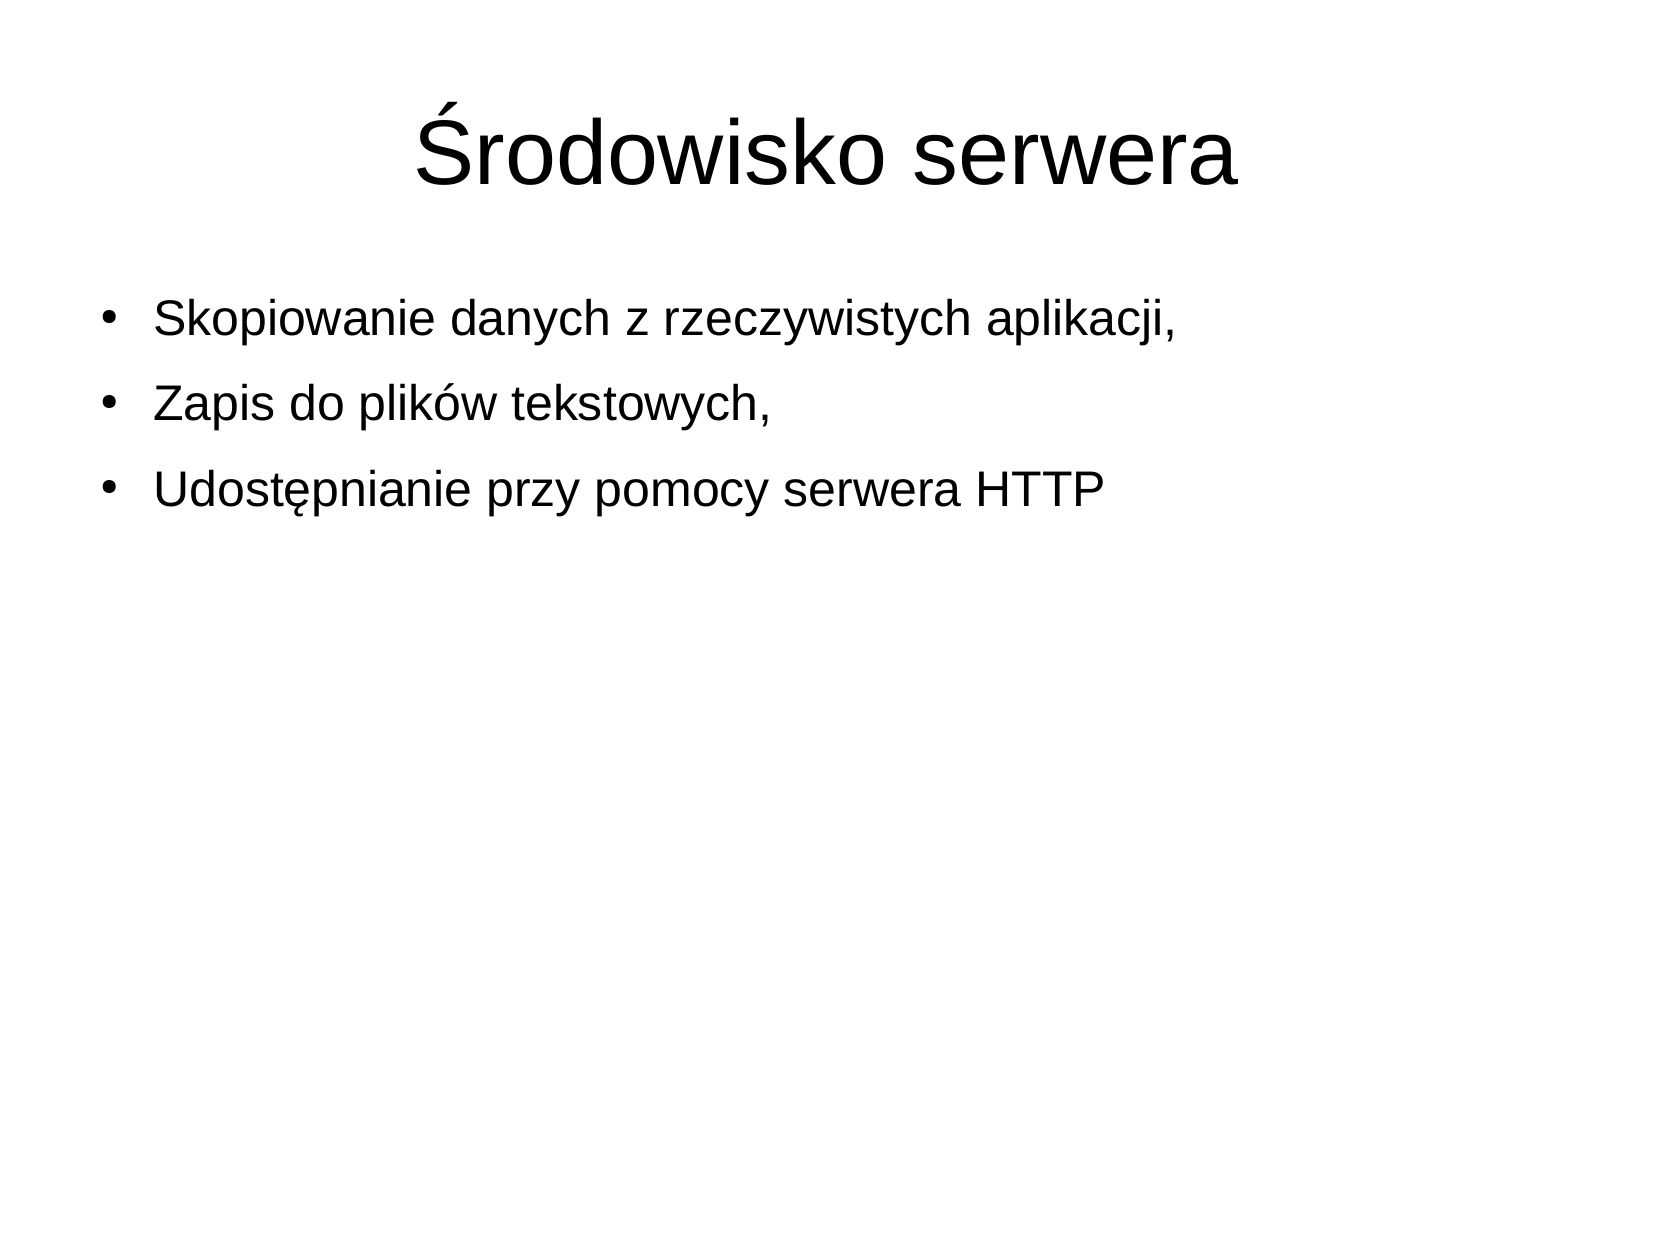

# Środowisko serwera
Skopiowanie danych z rzeczywistych aplikacji,
Zapis do plików tekstowych,
Udostępnianie przy pomocy serwera HTTP